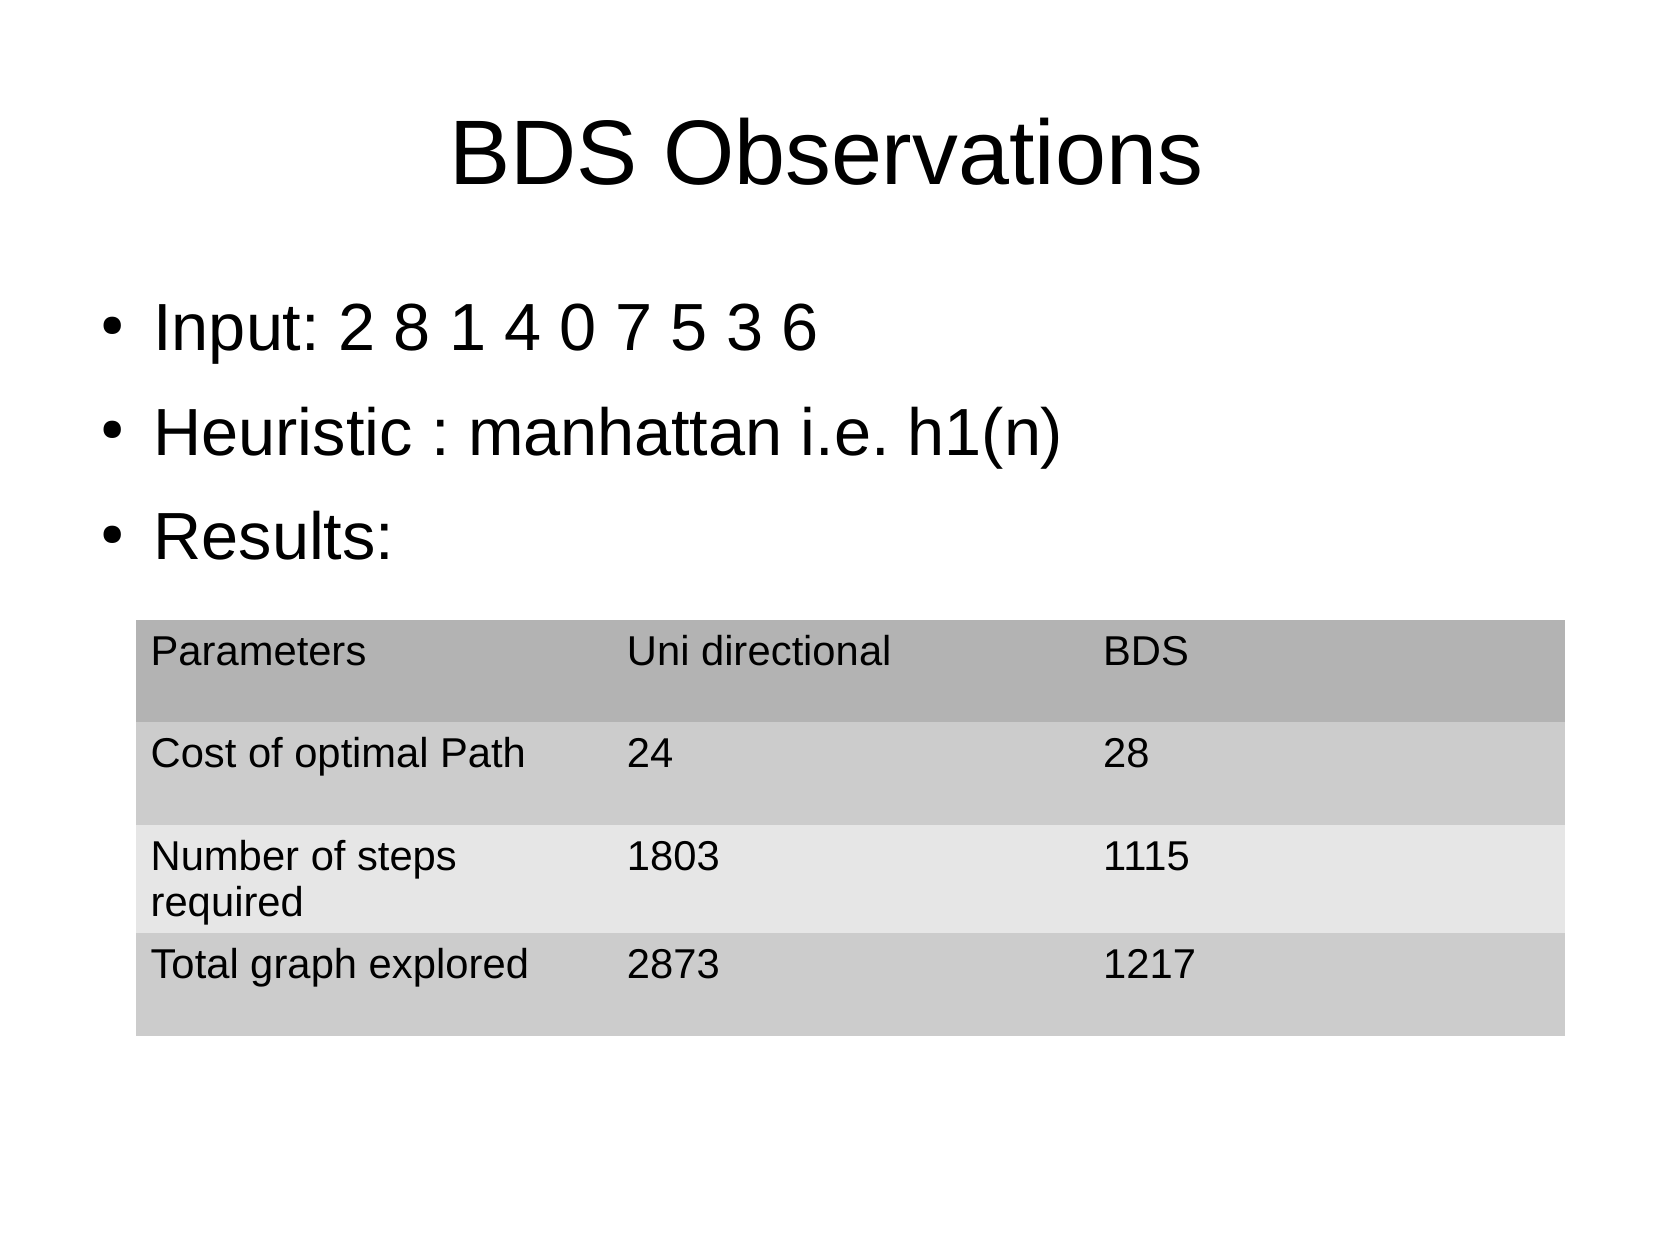

# BDS Observations
Input: 2 8 1 4 0 7 5 3 6
Heuristic : manhattan i.e. h1(n)
Results:
| Parameters | Uni directional | BDS |
| --- | --- | --- |
| Cost of optimal Path | 24 | 28 |
| Number of steps required | 1803 | 1115 |
| Total graph explored | 2873 | 1217 |